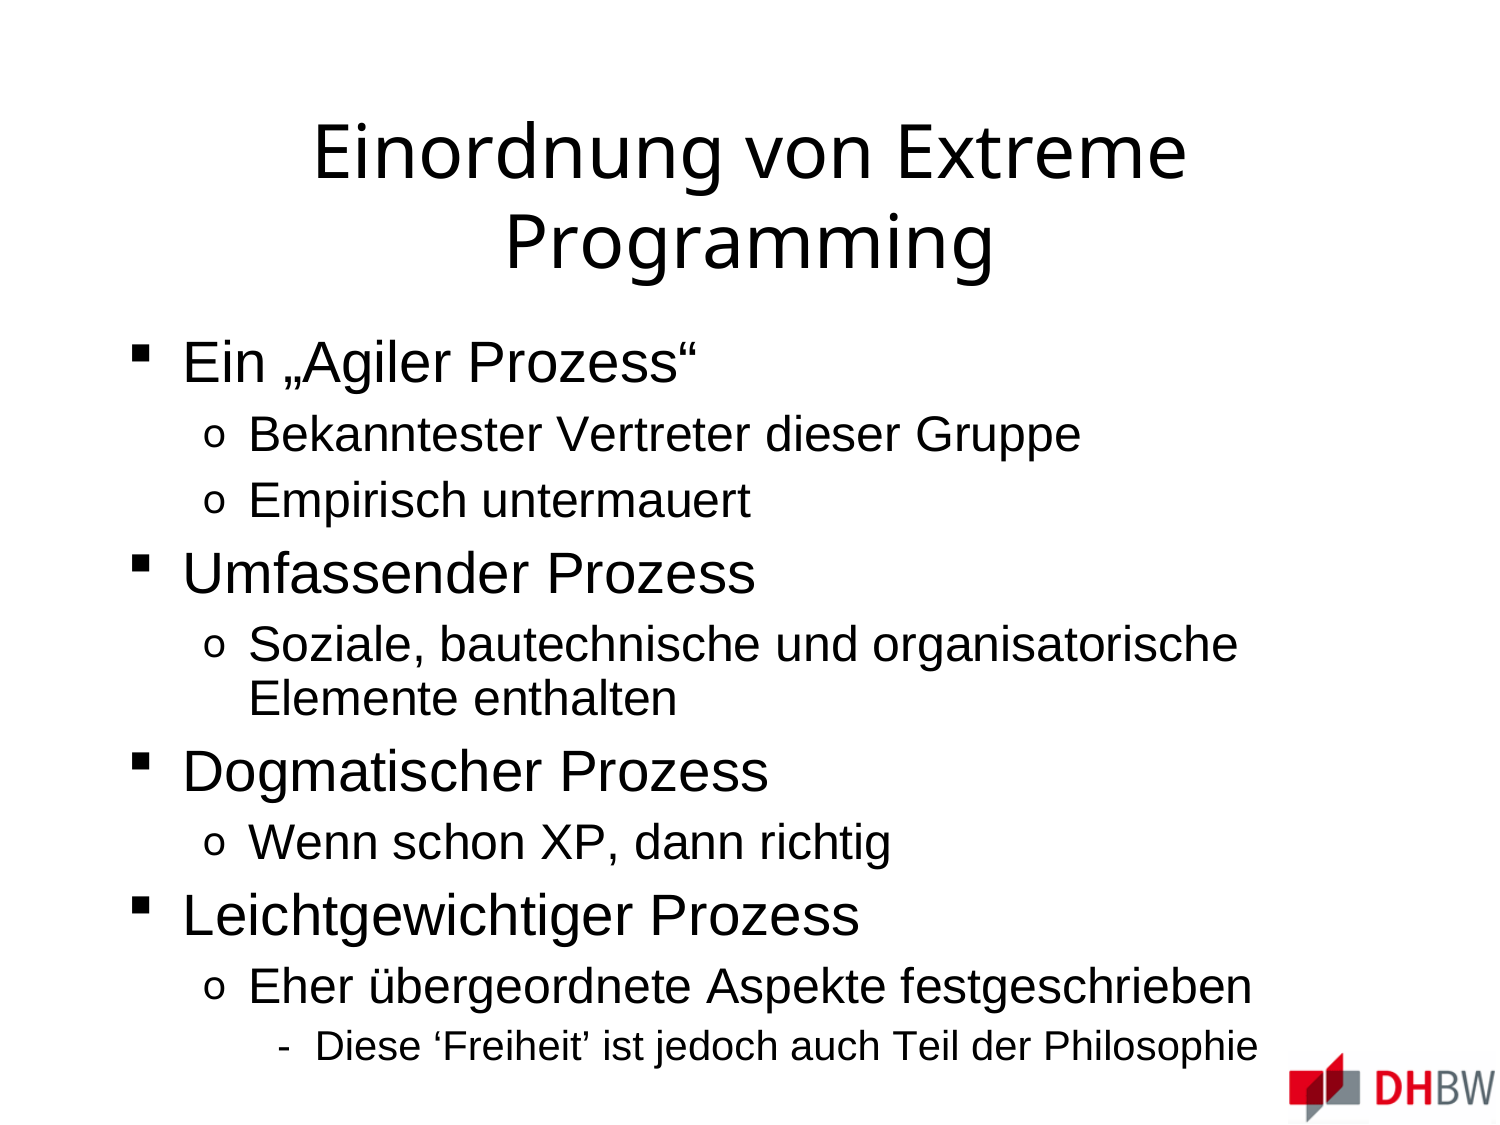

# Einordnung von Extreme Programming
Ein „Agiler Prozess“
Bekanntester Vertreter dieser Gruppe
Empirisch untermauert
Umfassender Prozess
Soziale, bautechnische und organisatorische Elemente enthalten
Dogmatischer Prozess
Wenn schon XP, dann richtig
Leichtgewichtiger Prozess
Eher übergeordnete Aspekte festgeschrieben
Diese ‘Freiheit’ ist jedoch auch Teil der Philosophie